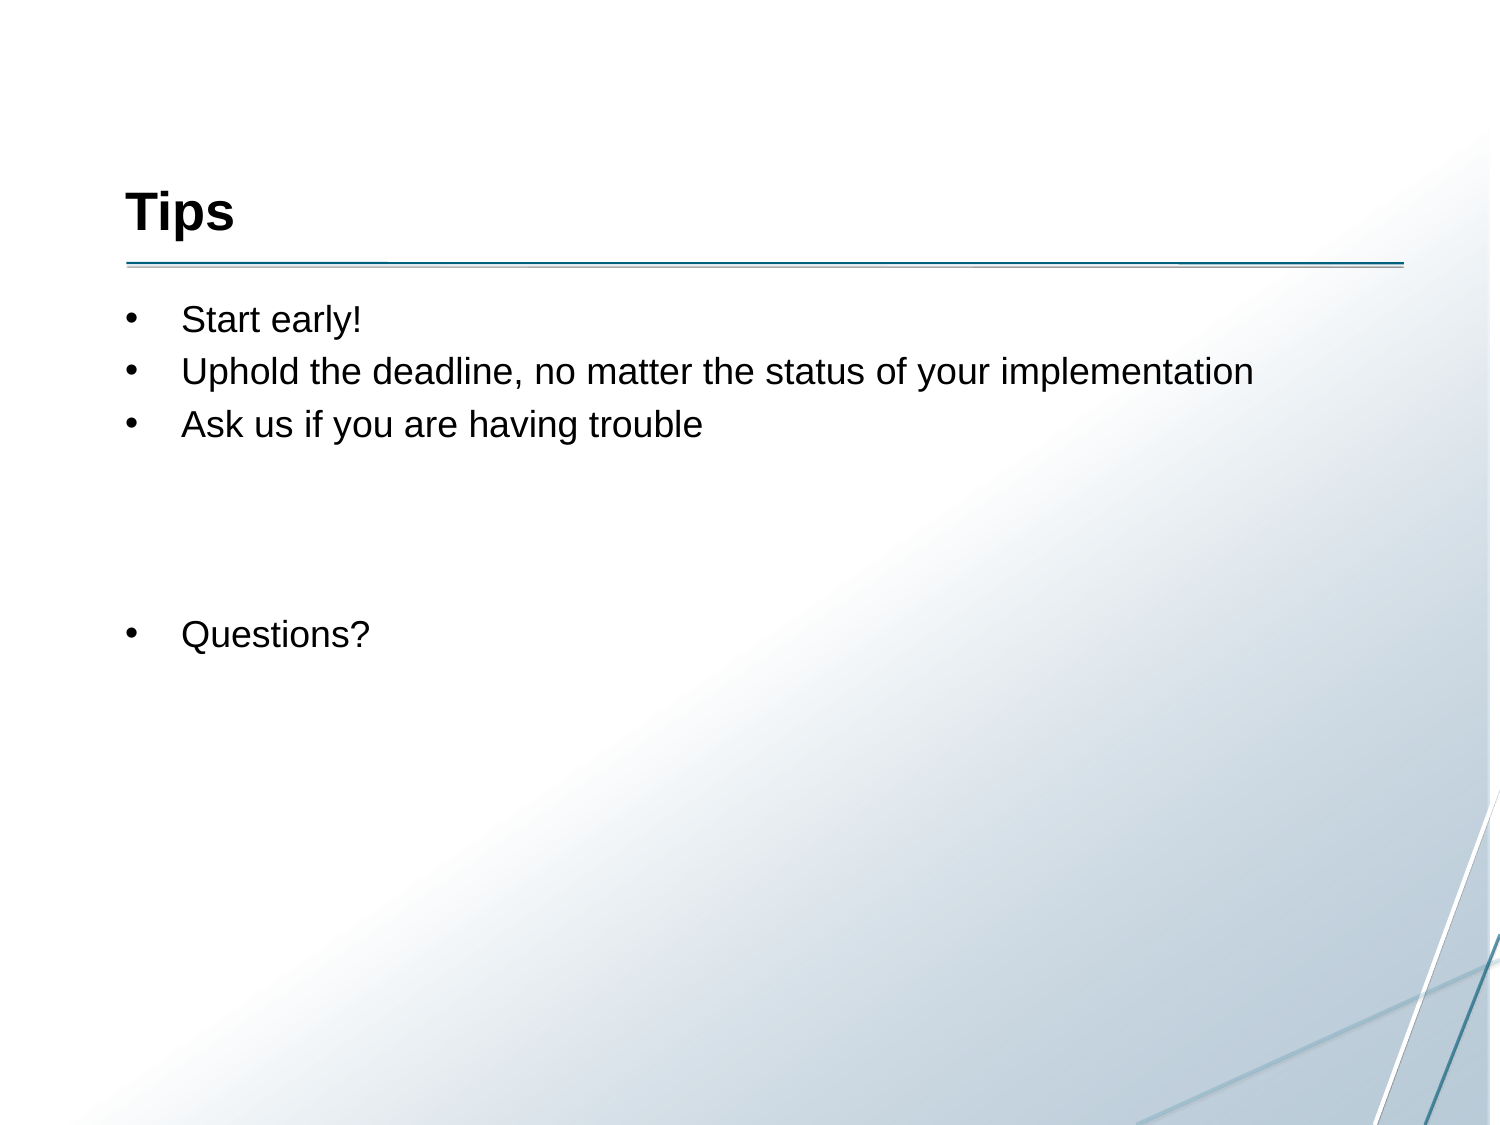

# Tips
Start early!
Uphold the deadline, no matter the status of your implementation
Ask us if you are having trouble
Questions?